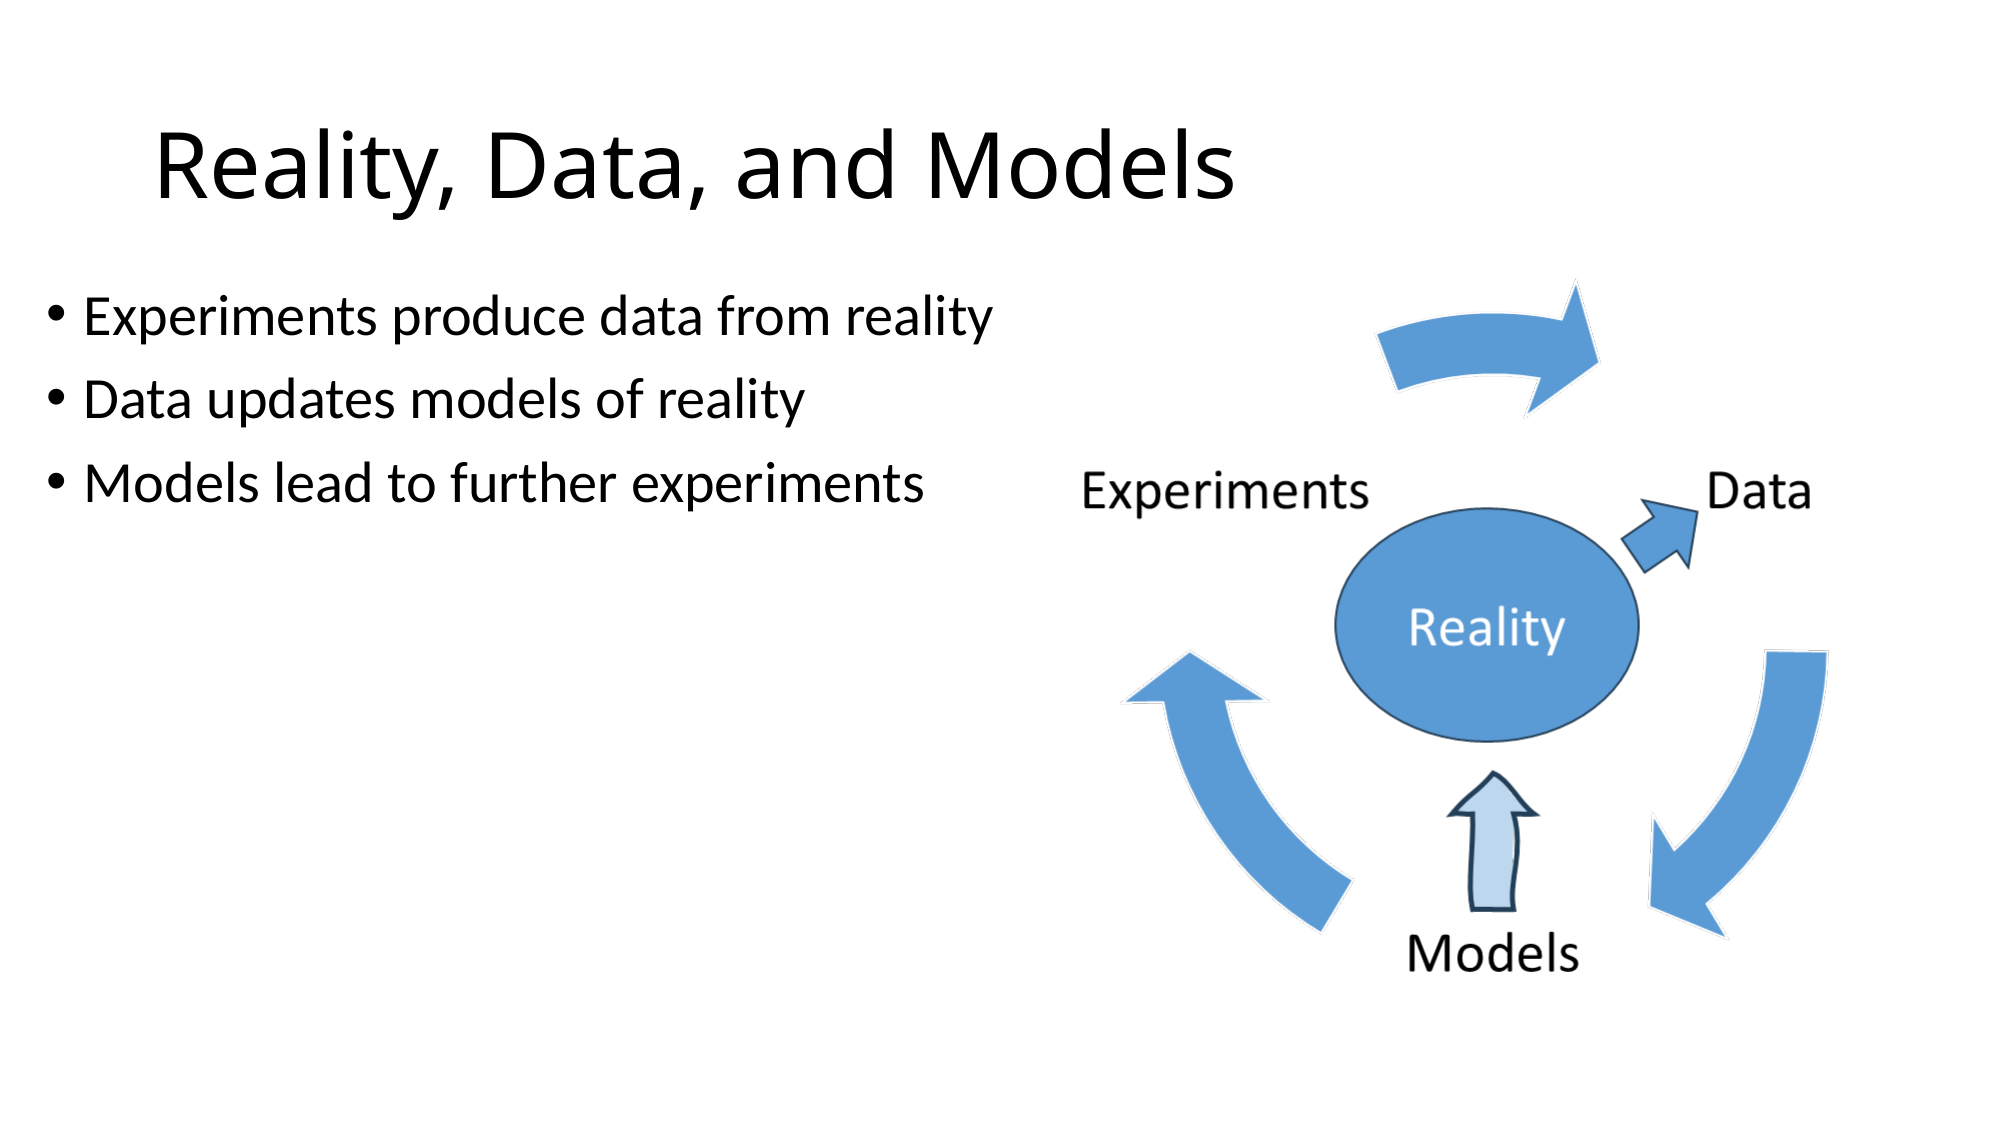

# Reality, Data, and Models
Experiments produce data from reality
Data updates models of reality
Models lead to further experiments